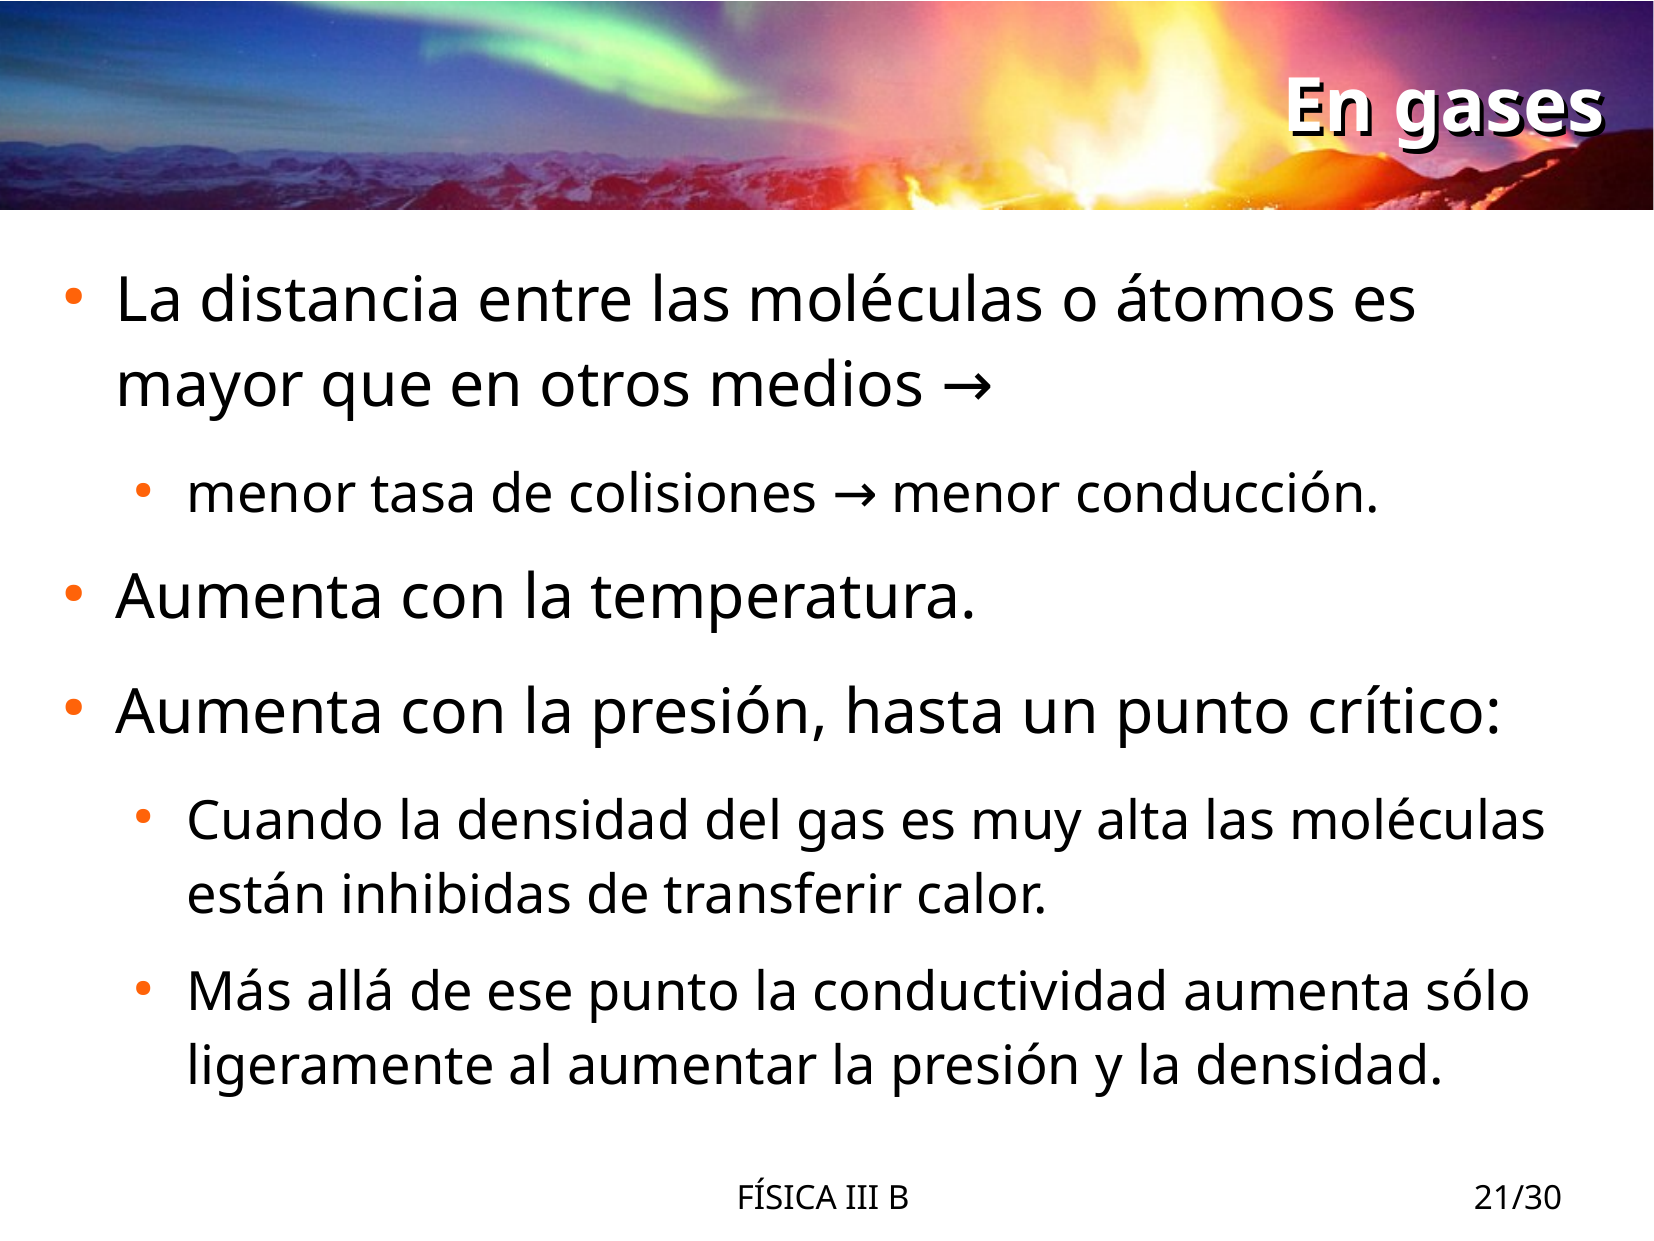

# En gases
La distancia entre las moléculas o átomos es mayor que en otros medios →
menor tasa de colisiones → menor conducción.
Aumenta con la temperatura.
Aumenta con la presión, hasta un punto crítico:
Cuando la densidad del gas es muy alta las moléculas están inhibidas de transferir calor.
Más allá de ese punto la conductividad aumenta sólo ligeramente al aumentar la presión y la densidad.
FÍSICA III B
21